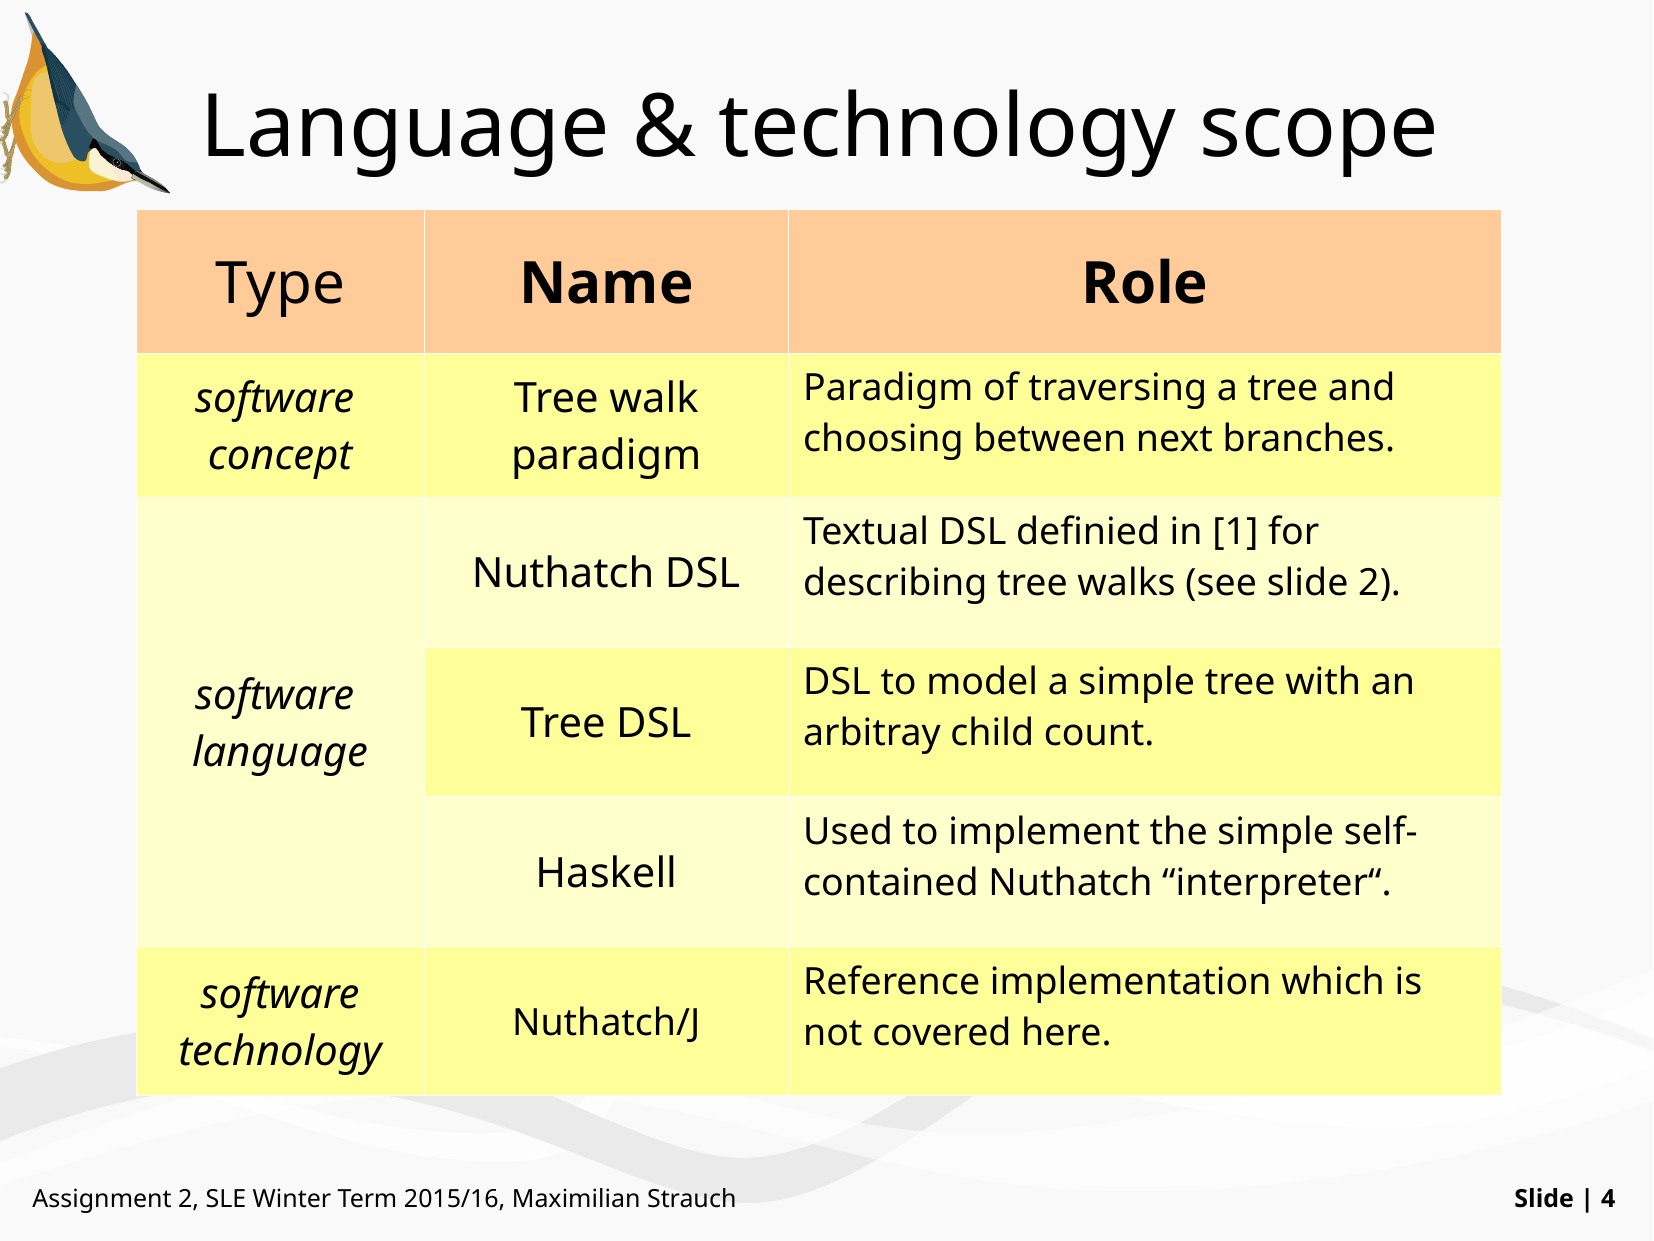

# Language & technology scope
| Type | Name | Role |
| --- | --- | --- |
| software concept | Tree walk paradigm | Paradigm of traversing a tree and choosing between next branches. |
| software language | Nuthatch DSL | Textual DSL definied in [1] for describing tree walks (see slide 2). |
| | Tree DSL | DSL to model a simple tree with an arbitray child count. |
| | Haskell | Used to implement the simple self-contained Nuthatch “interpreter“. |
| software technology | Nuthatch/J | Reference implementation which is not covered here. |